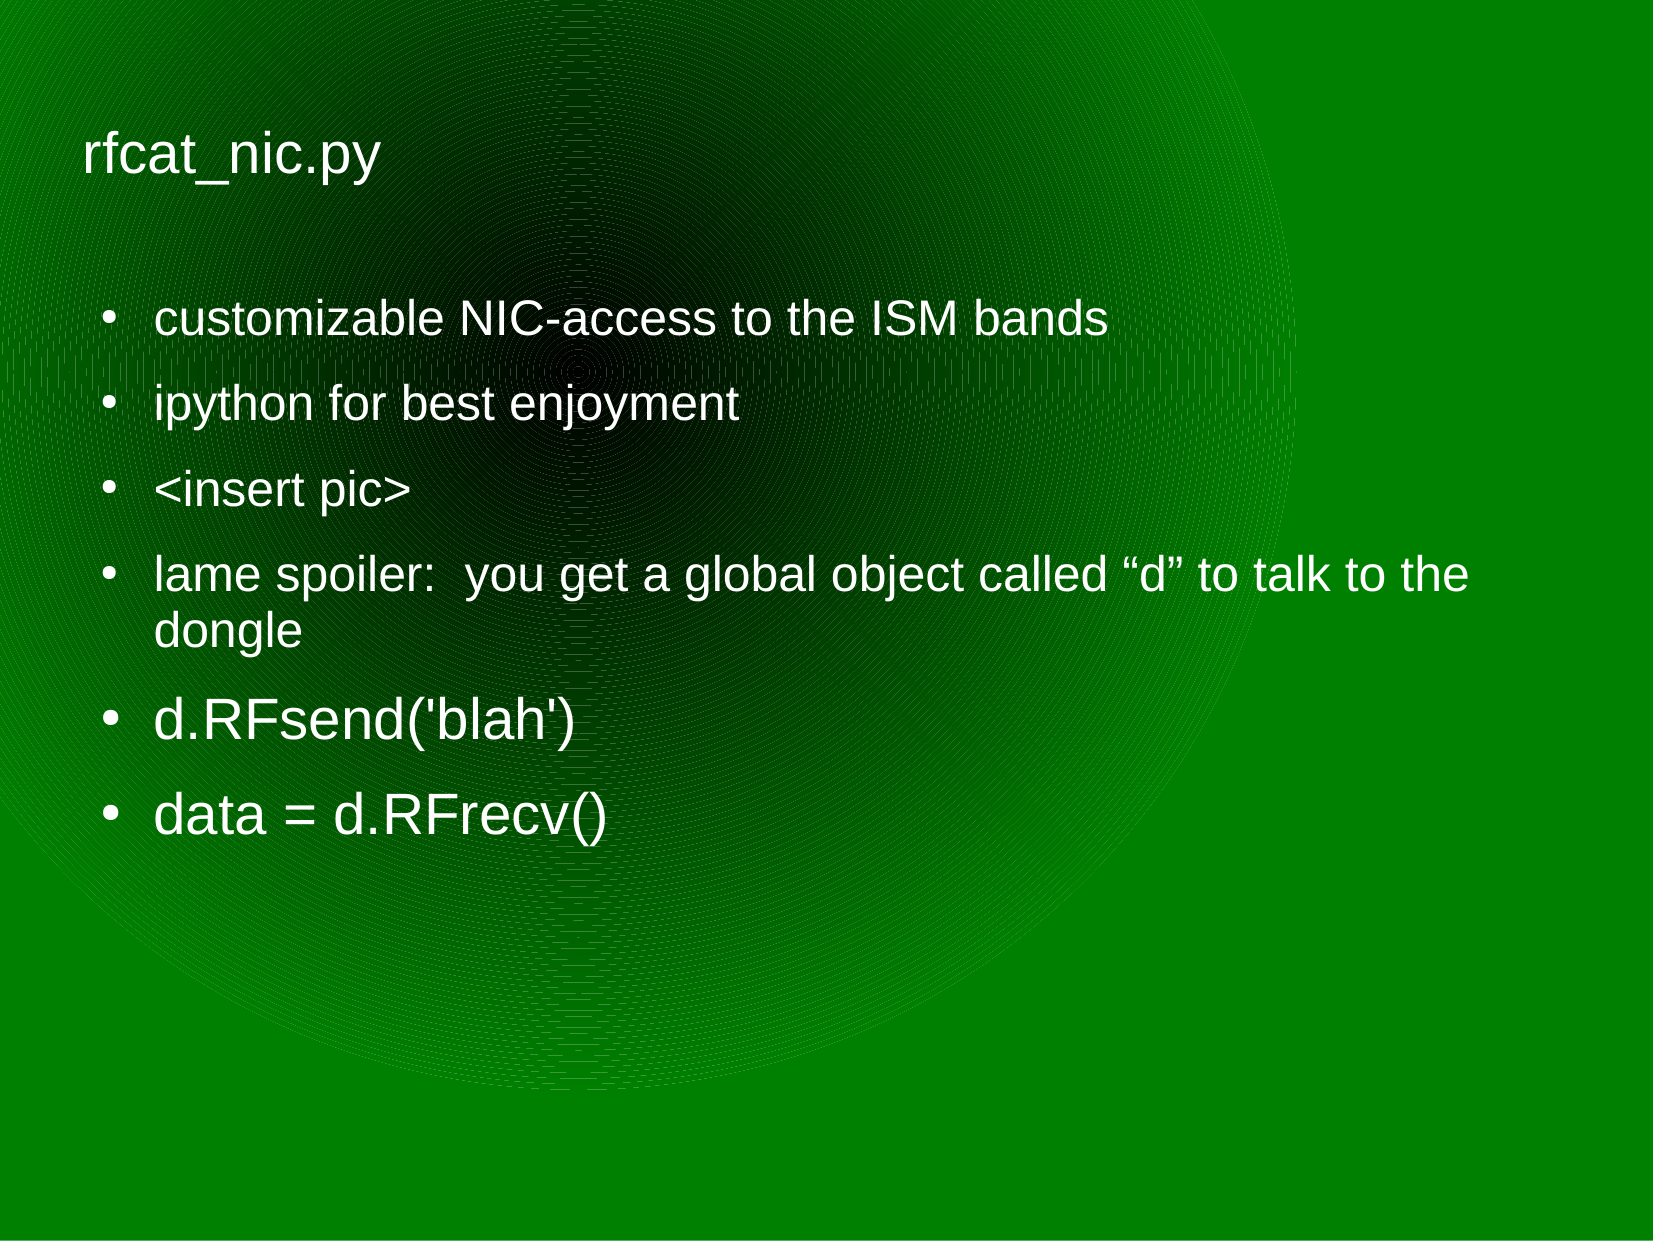

# rfcat_nic.py
customizable NIC-access to the ISM bands
ipython for best enjoyment
<insert pic>
lame spoiler: you get a global object called “d” to talk to the dongle
d.RFsend('blah')
data = d.RFrecv()